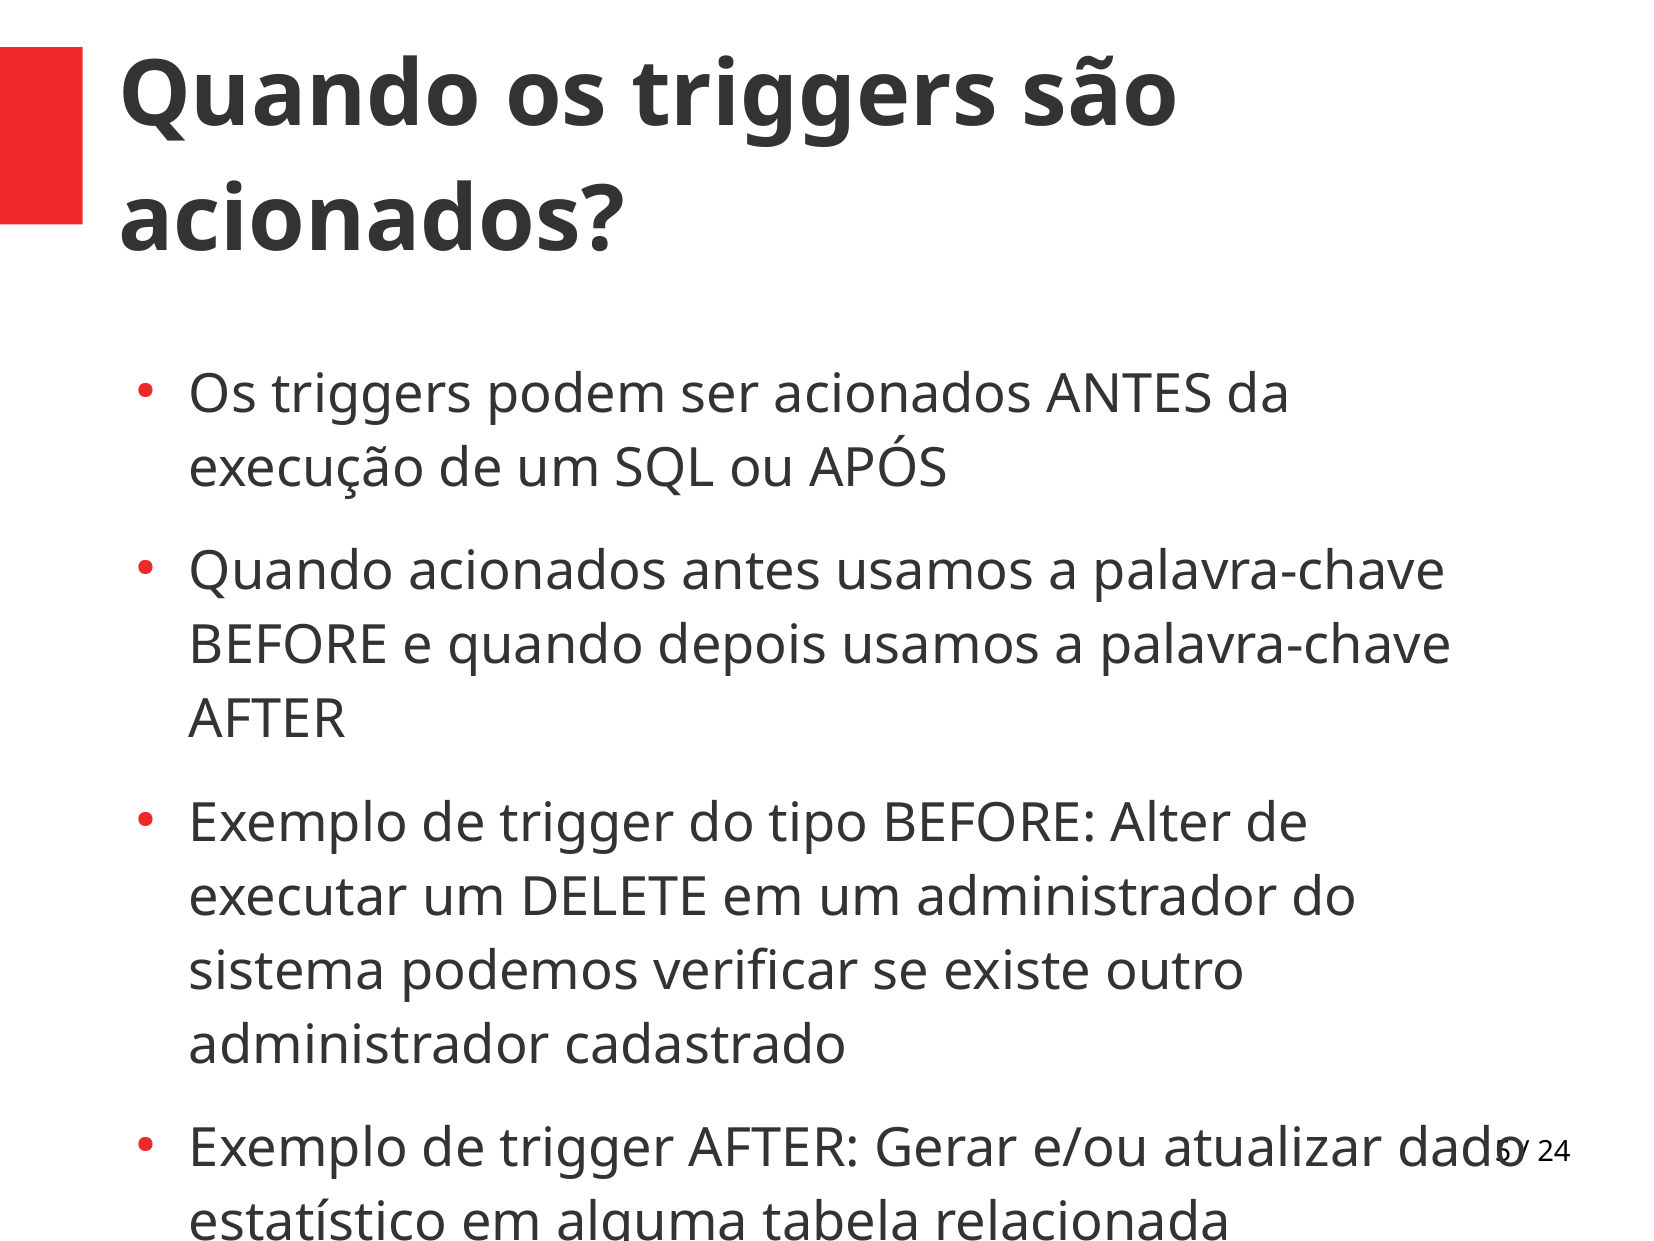

# Quando os triggers são acionados?
Os triggers podem ser acionados ANTES da execução de um SQL ou APÓS
Quando acionados antes usamos a palavra-chave BEFORE e quando depois usamos a palavra-chave AFTER
Exemplo de trigger do tipo BEFORE: Alter de executar um DELETE em um administrador do sistema podemos verificar se existe outro administrador cadastrado
Exemplo de trigger AFTER: Gerar e/ou atualizar dado estatístico em alguma tabela relacionada
5